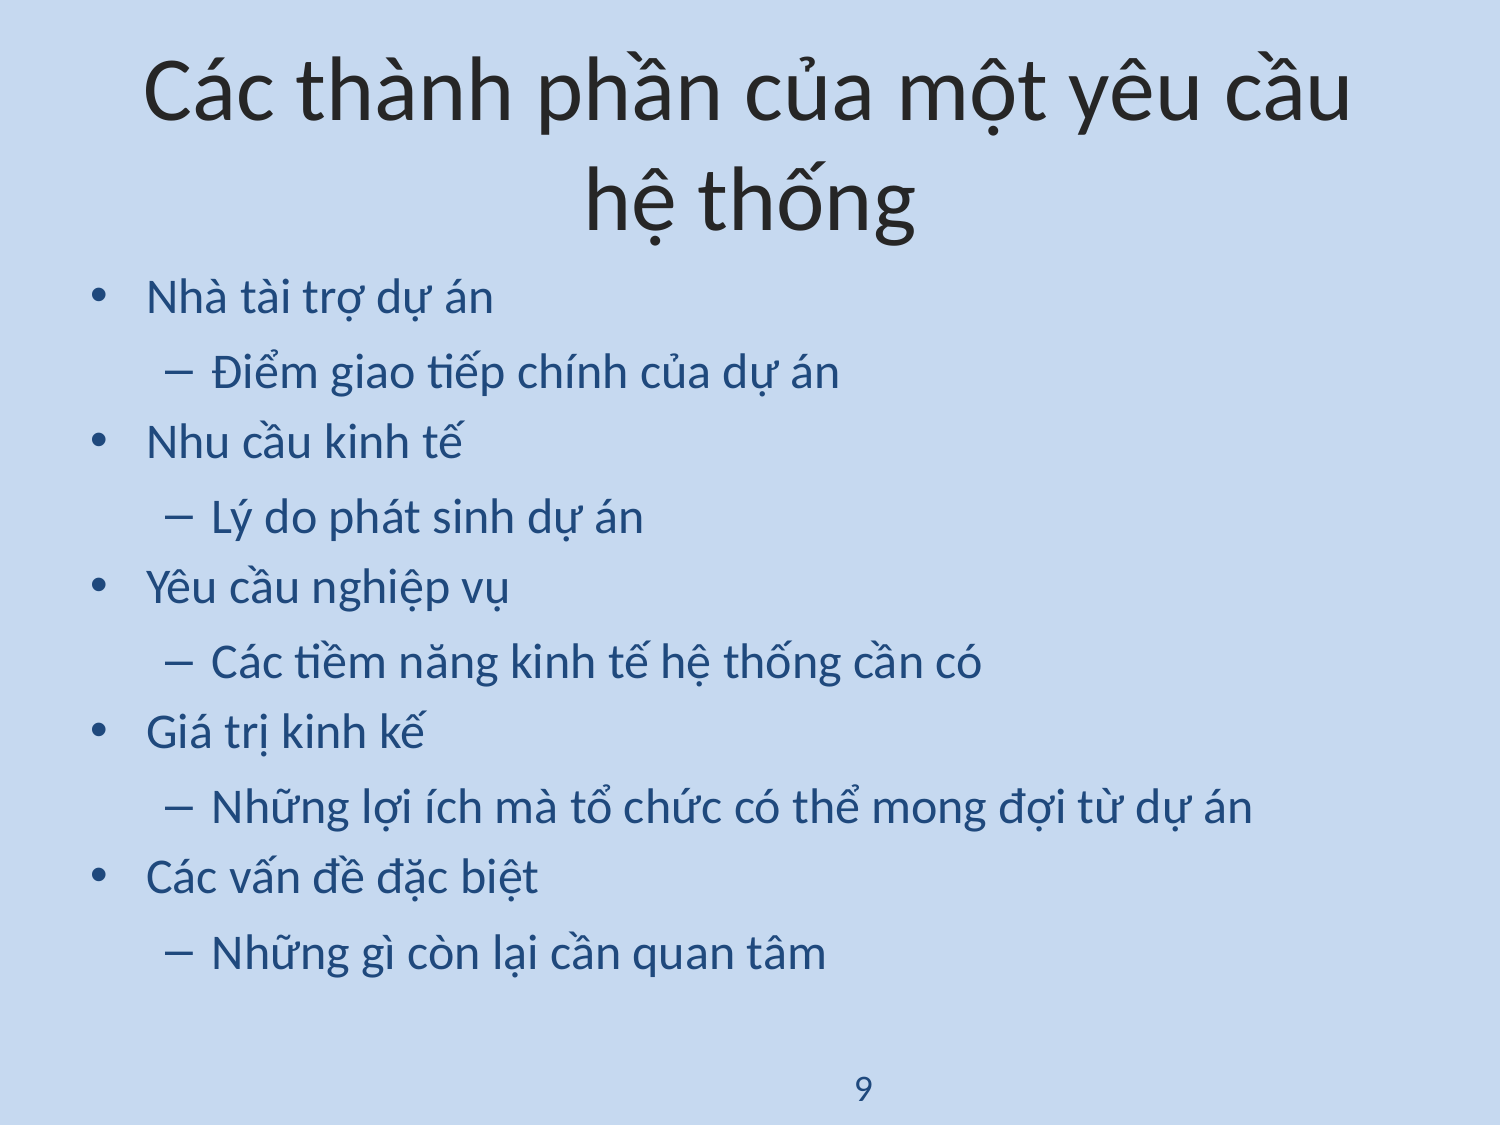

# Các thành phần của một yêu cầu hệ thống
Nhà tài trợ dự án
Điểm giao tiếp chính của dự án
Nhu cầu kinh tế
Lý do phát sinh dự án
Yêu cầu nghiệp vụ
Các tiềm năng kinh tế hệ thống cần có
Giá trị kinh kế
Những lợi ích mà tổ chức có thể mong đợi từ dự án
Các vấn đề đặc biệt
Những gì còn lại cần quan tâm